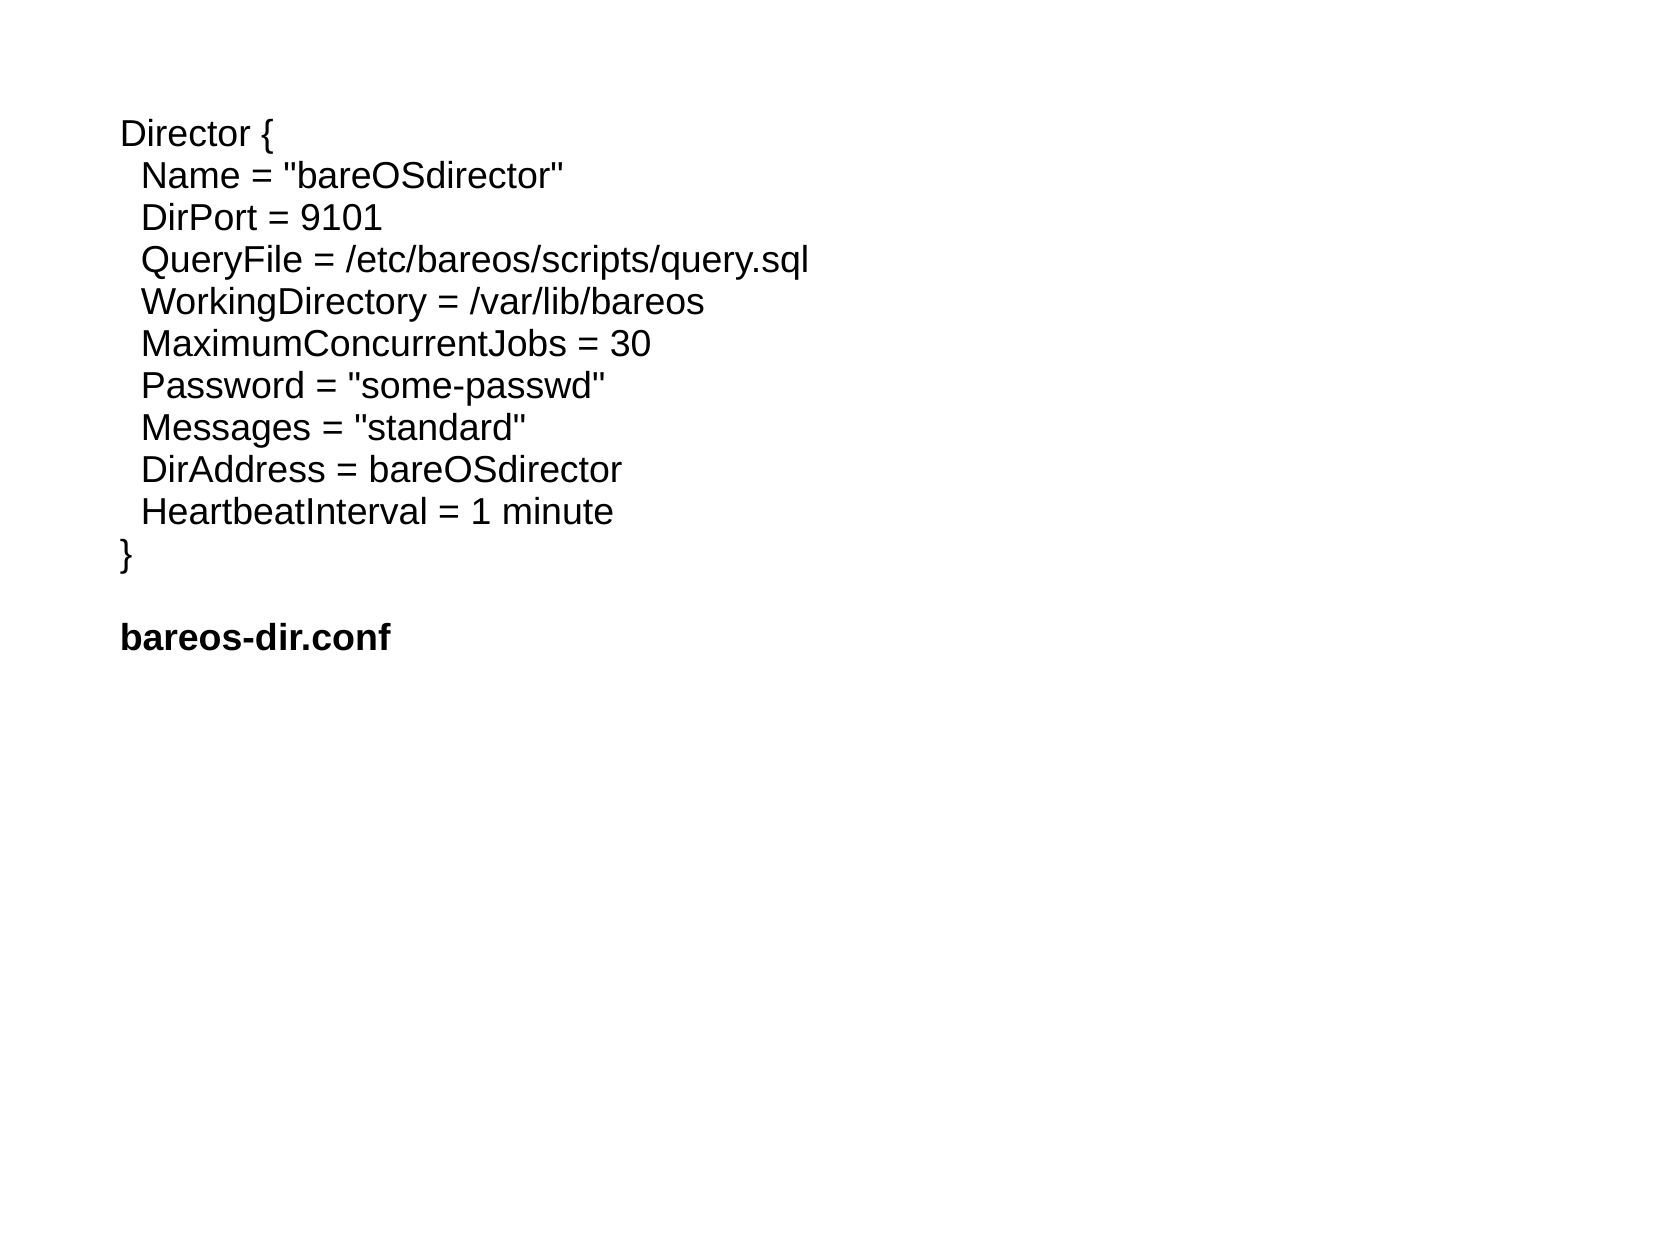

Director {
 Name = "bareOSdirector"
 DirPort = 9101
 QueryFile = /etc/bareos/scripts/query.sql
 WorkingDirectory = /var/lib/bareos
 MaximumConcurrentJobs = 30
 Password = "some-passwd"
 Messages = "standard"
 DirAddress = bareOSdirector
 HeartbeatInterval = 1 minute
}
bareos-dir.conf